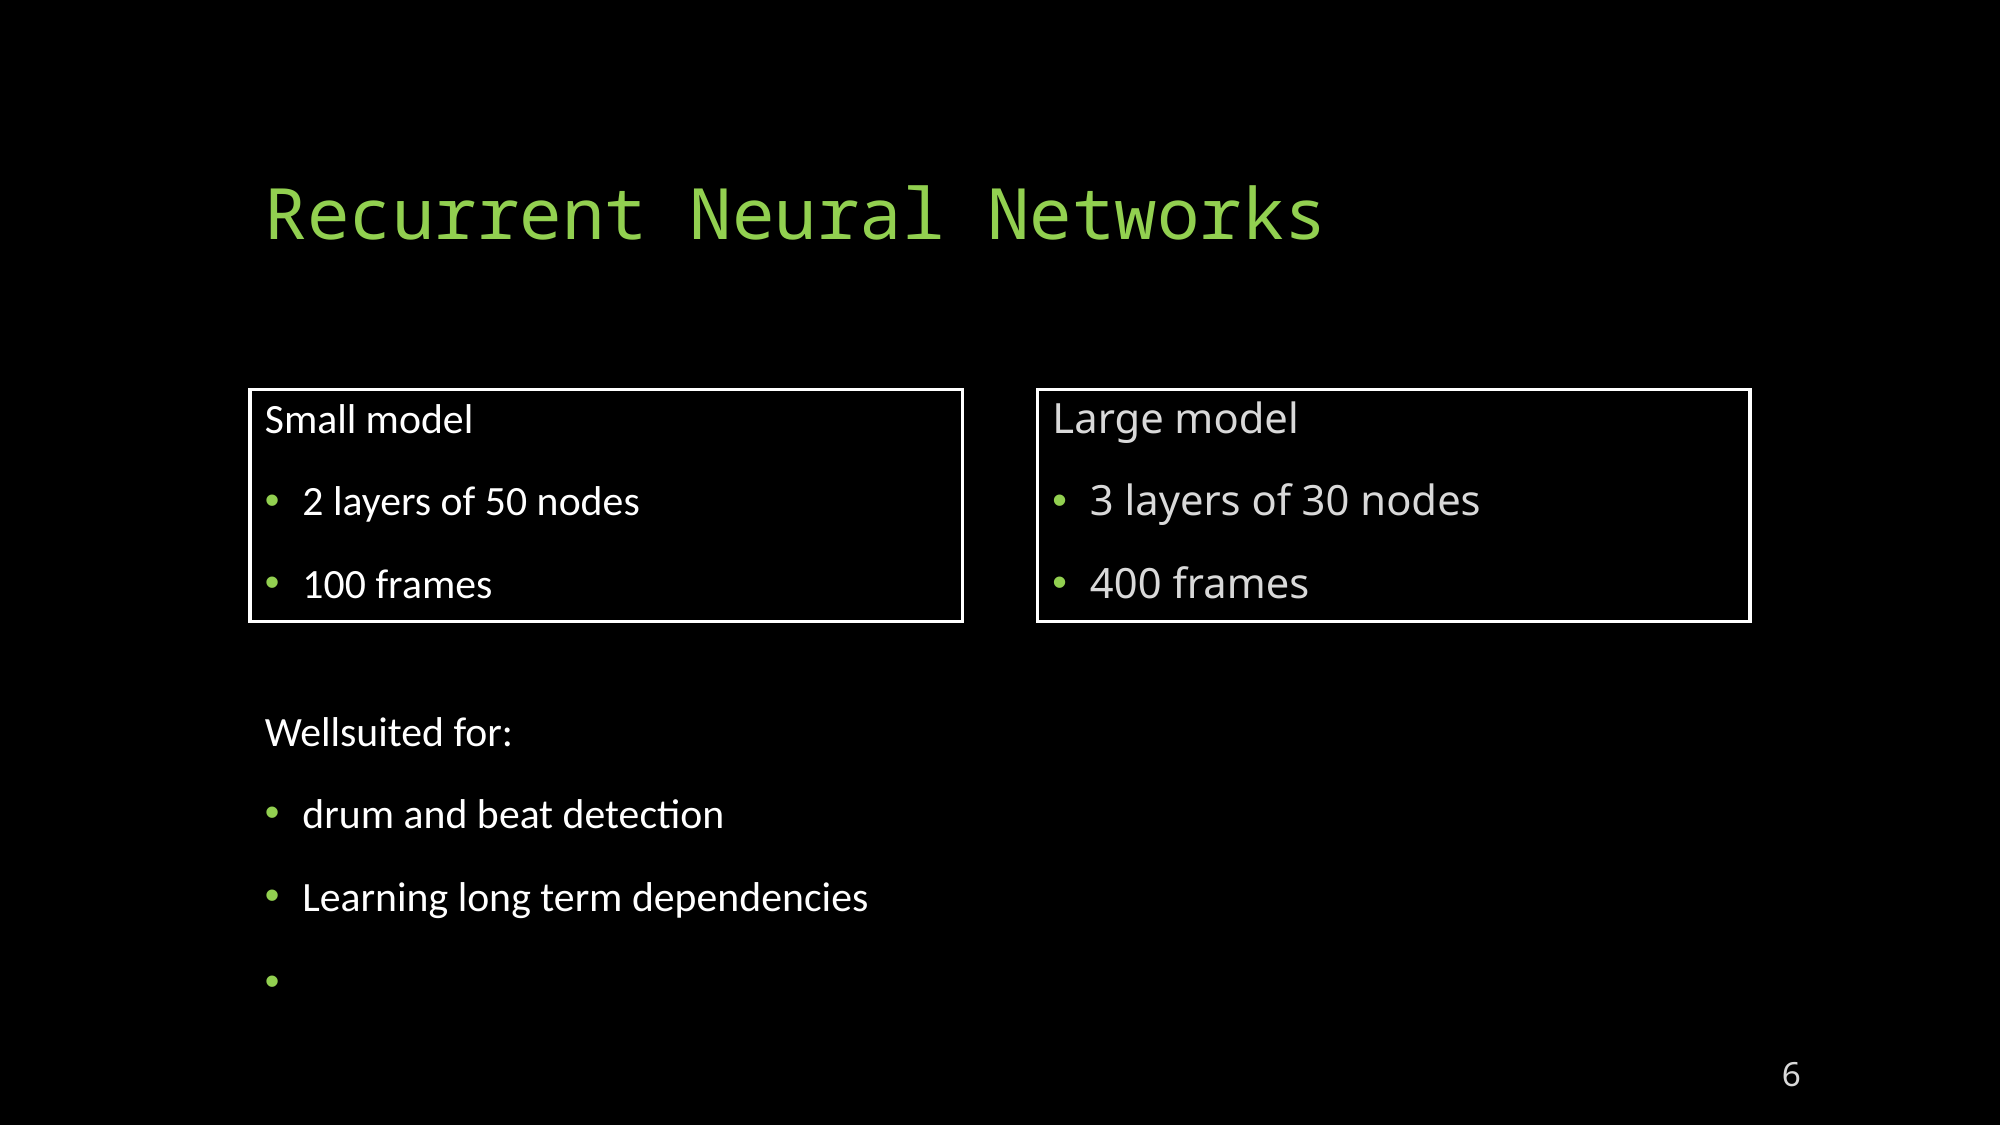

# Recurrent Neural Networks
Small model
2 layers of 50 nodes
100 frames
Large model
3 layers of 30 nodes
400 frames
Wellsuited for:
drum and beat detection
Learning long term dependencies